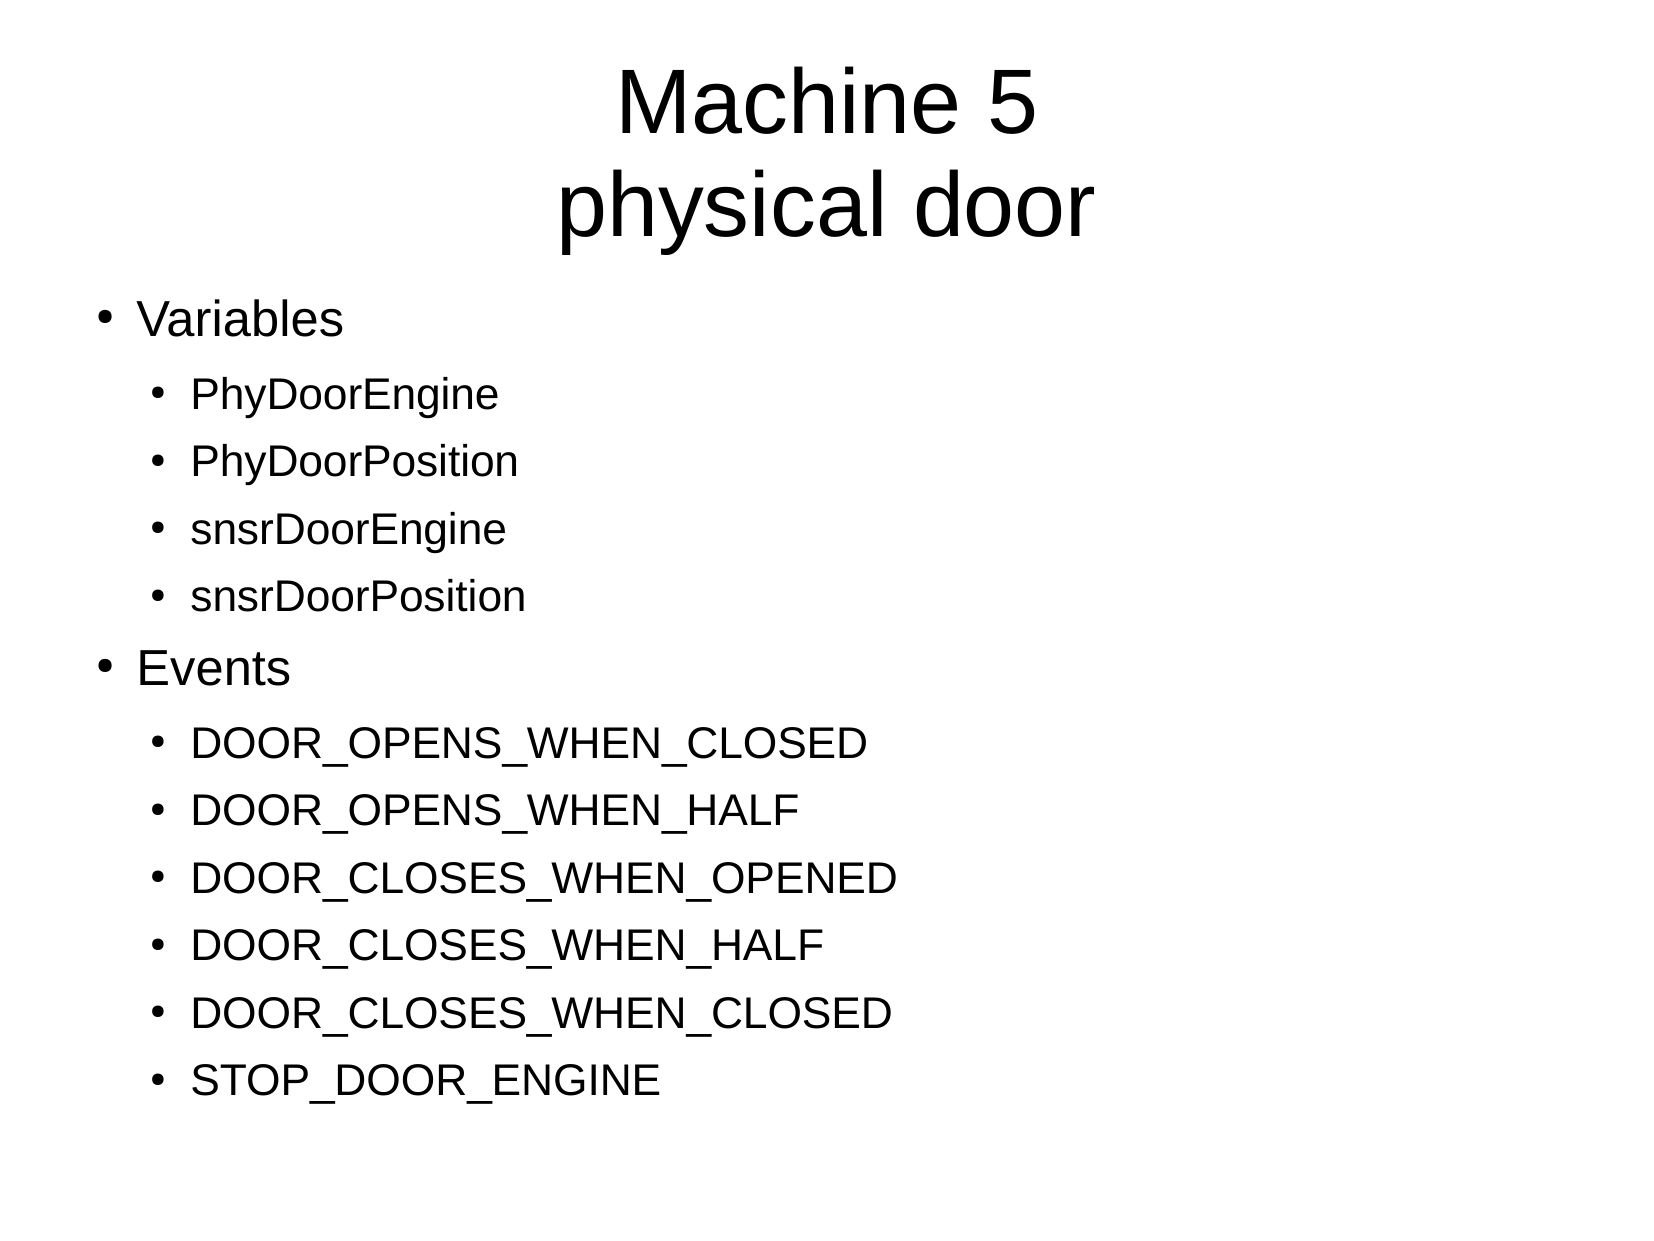

# Machine 5 physical door
Variables
PhyDoorEngine
PhyDoorPosition
snsrDoorEngine
snsrDoorPosition
Events
DOOR_OPENS_WHEN_CLOSED
DOOR_OPENS_WHEN_HALF
DOOR_CLOSES_WHEN_OPENED
DOOR_CLOSES_WHEN_HALF
DOOR_CLOSES_WHEN_CLOSED
STOP_DOOR_ENGINE